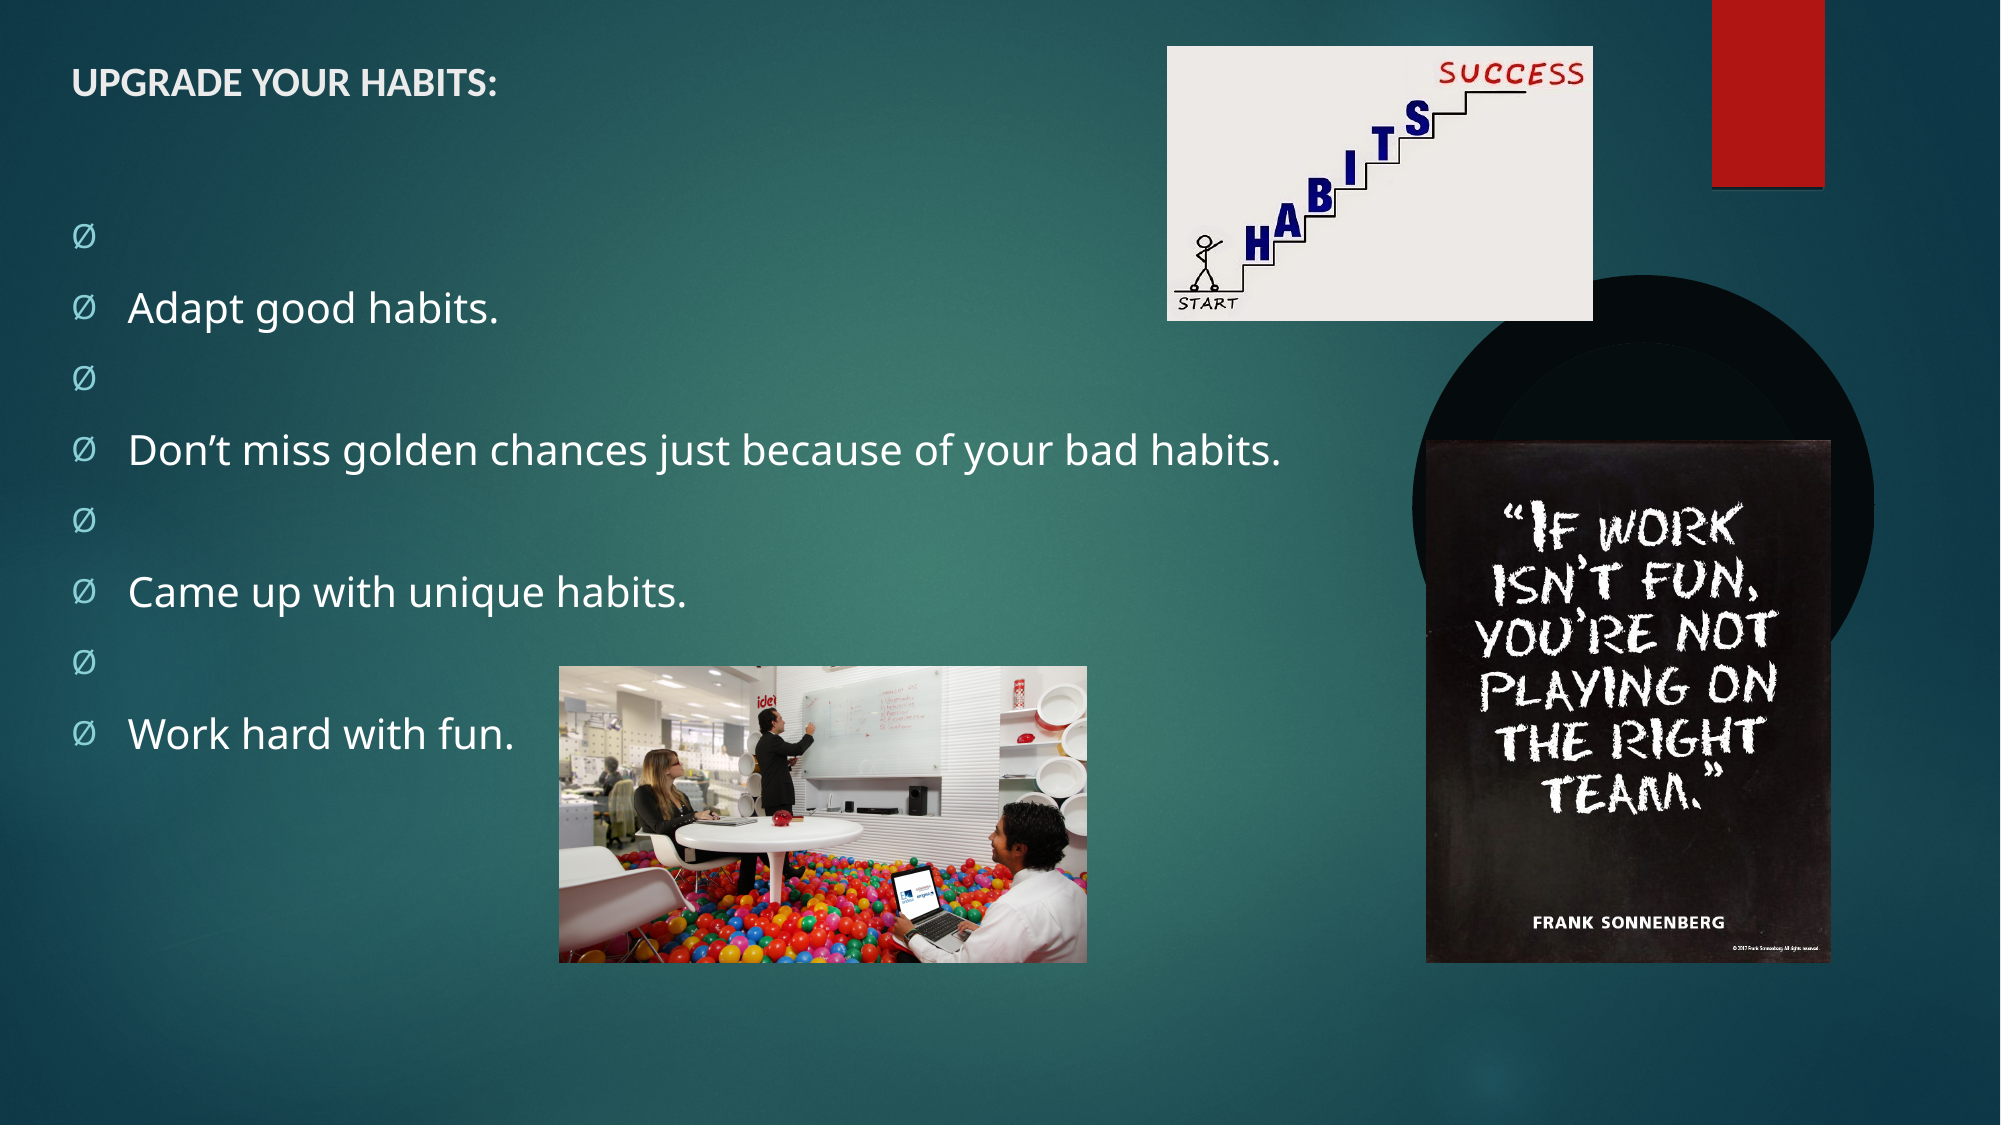

# UPGRADE YOUR HABITS:
Adapt good habits.
Don’t miss golden chances just because of your bad habits.
Came up with unique habits.
Work hard with fun.